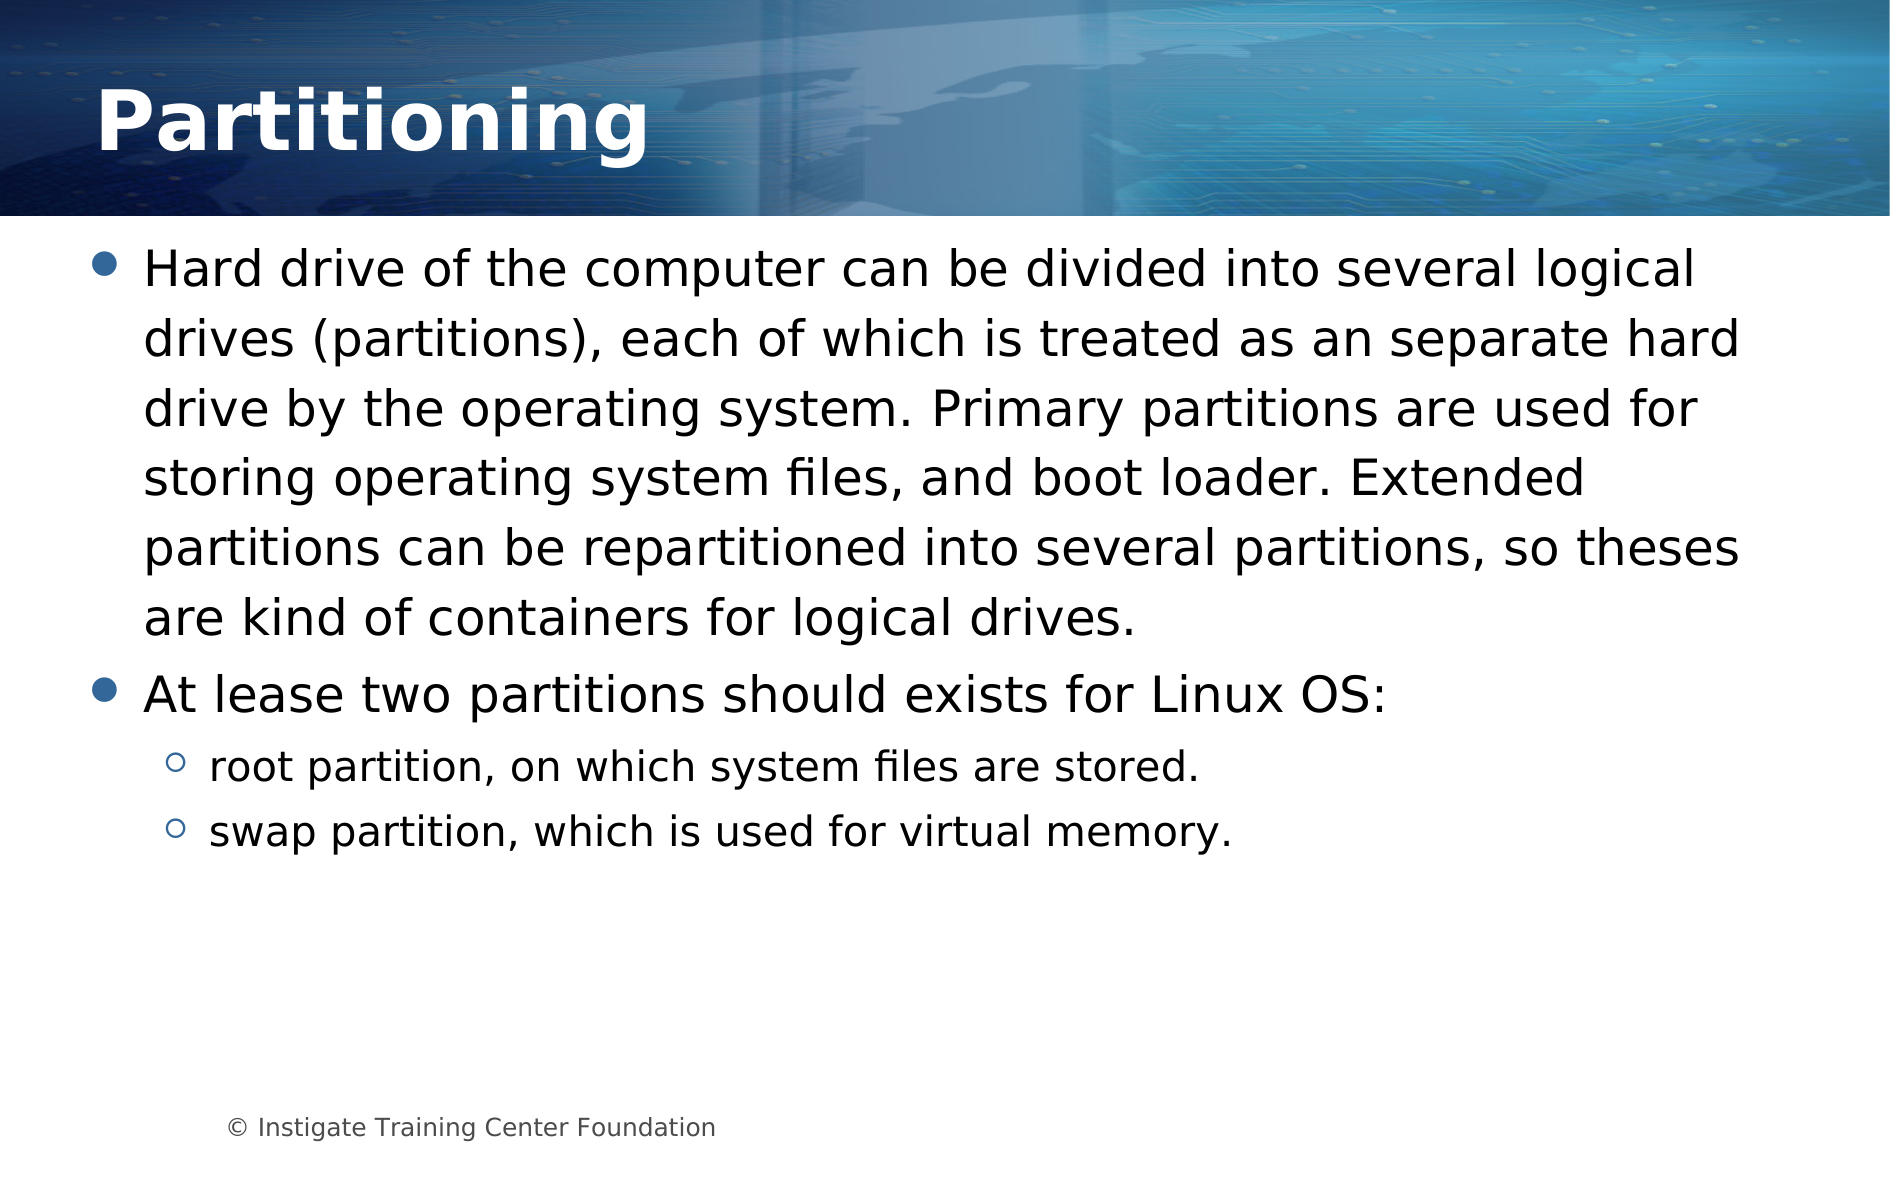

# Partitioning
Hard drive of the computer can be divided into several logical drives (partitions), each of which is treated as an separate hard drive by the operating system. Primary partitions are used for storing operating system files, and boot loader. Extended partitions can be repartitioned into several partitions, so theses are kind of containers for logical drives.
At lease two partitions should exists for Linux OS:
root partition, on which system files are stored.
swap partition, which is used for virtual memory.